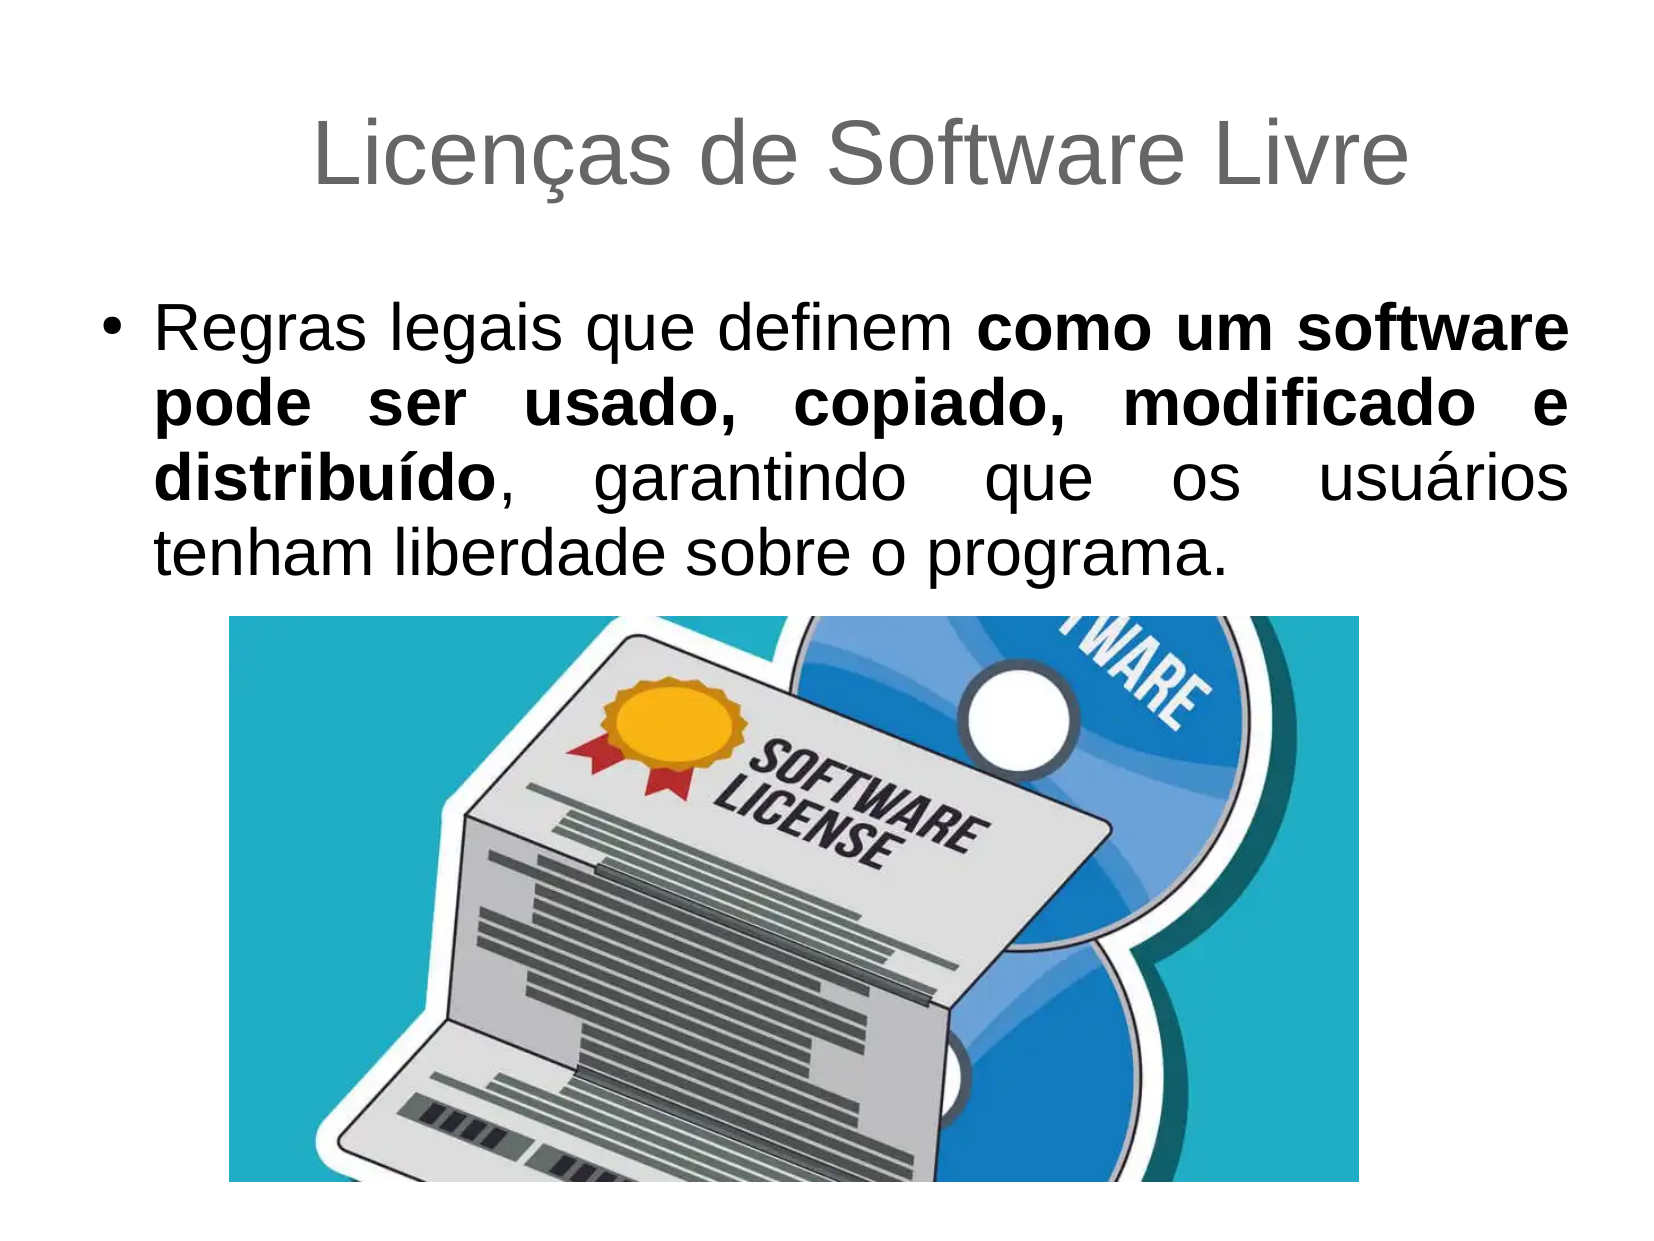

# Licenças de Software Livre
Regras legais que definem como um software pode ser usado, copiado, modificado e distribuído, garantindo que os usuários tenham liberdade sobre o programa.